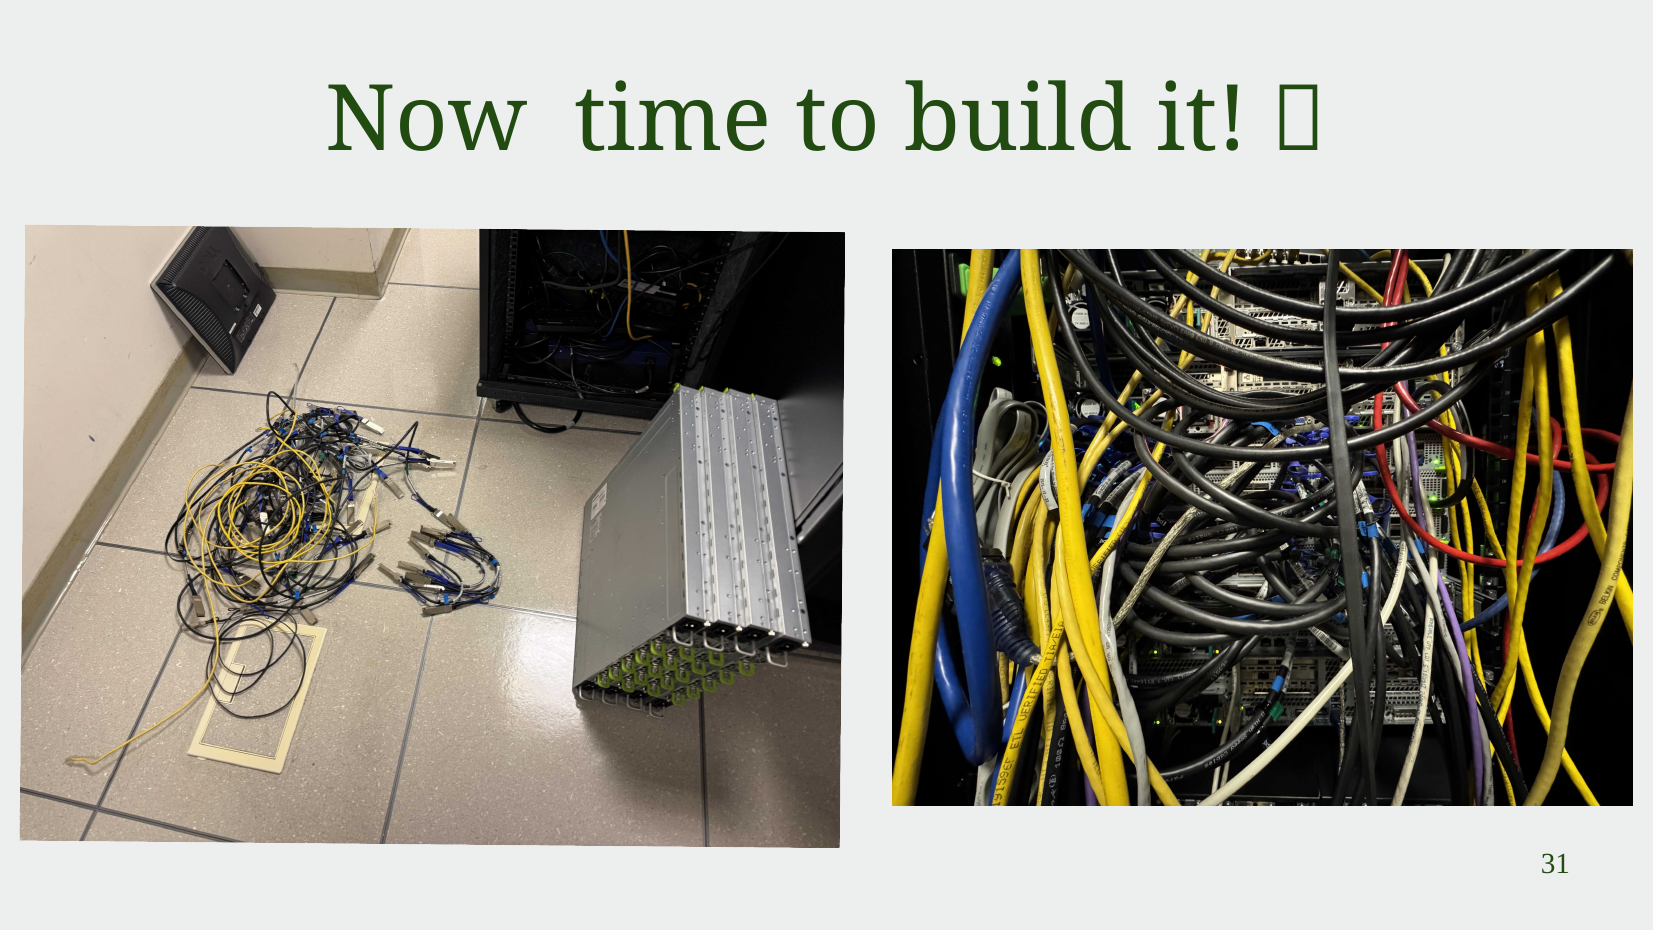

# Now time to build it! 🚧
31